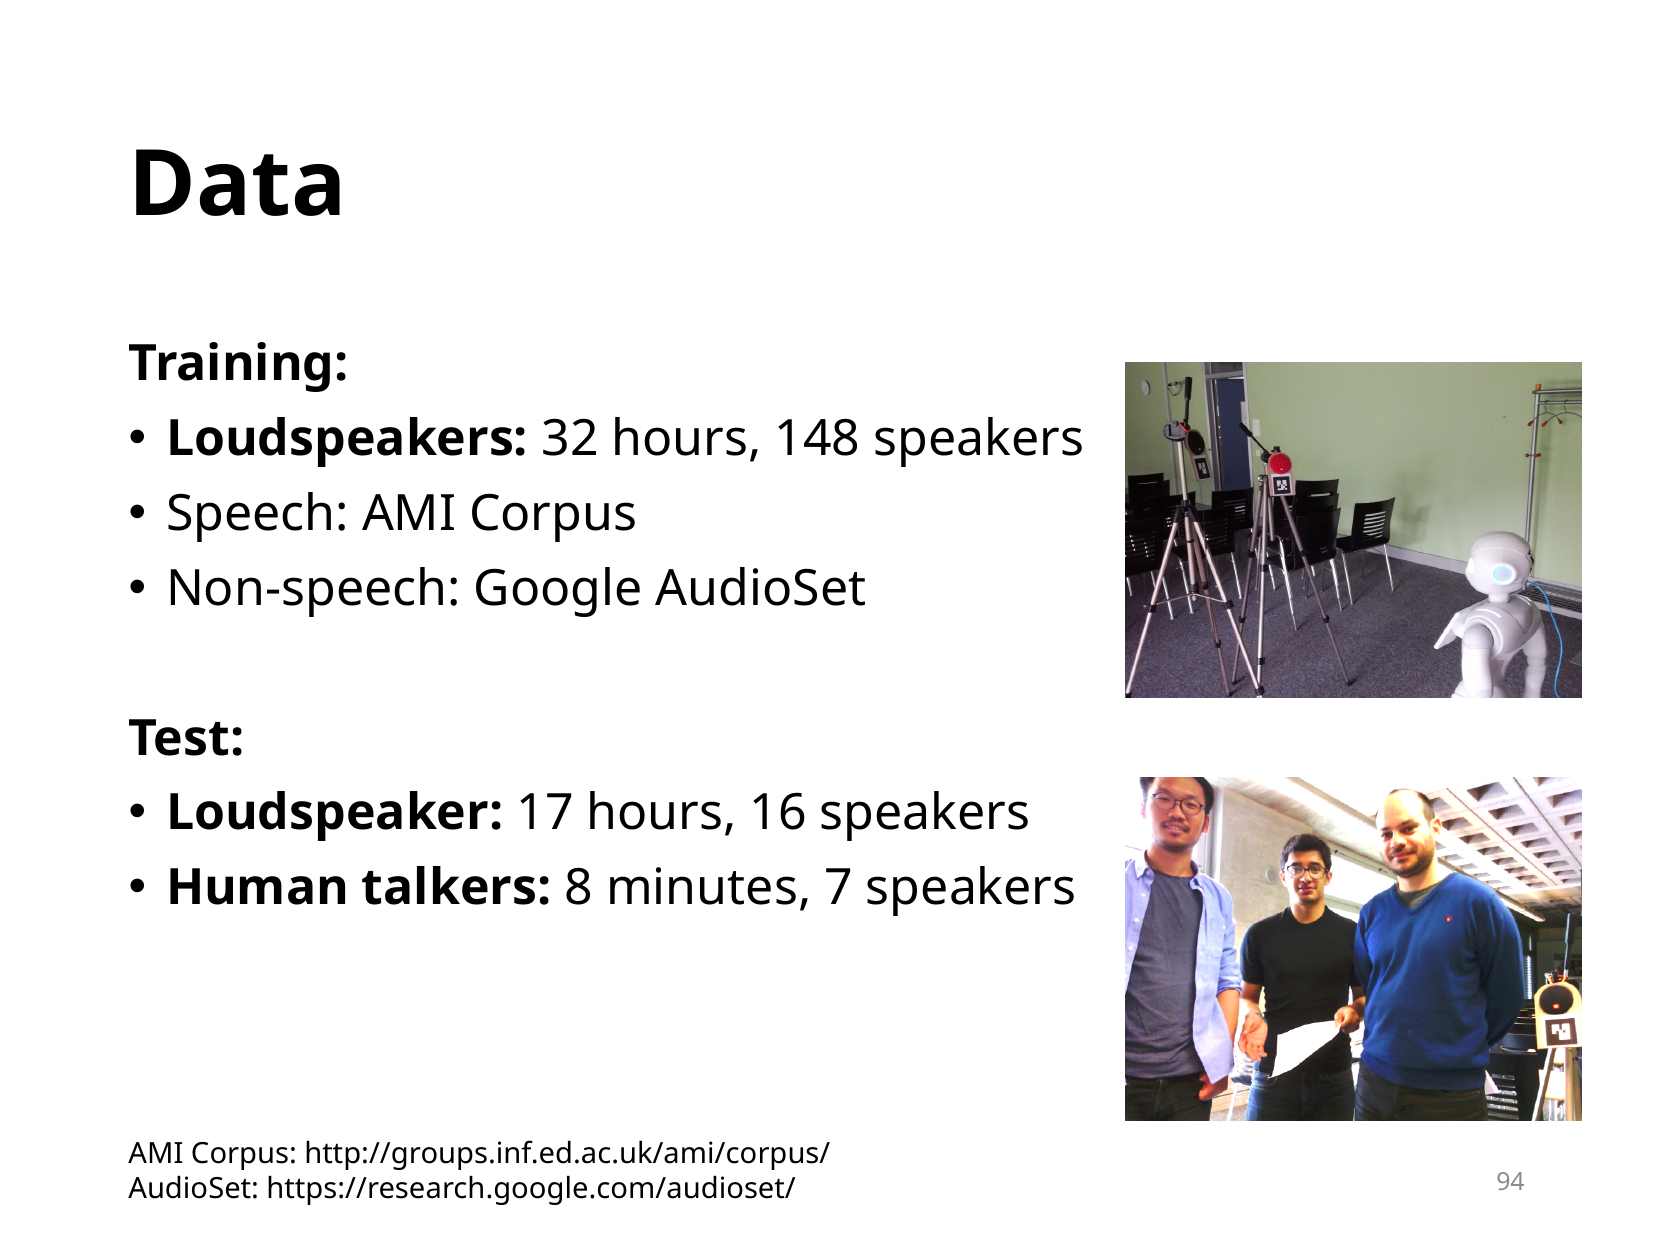

# Data
Training:
Loudspeakers: 32 hours, 148 speakers
Speech: AMI Corpus
Non-speech: Google AudioSet
Test:
Loudspeaker: 17 hours, 16 speakers
Human talkers: 8 minutes, 7 speakers
AMI Corpus: http://groups.inf.ed.ac.uk/ami/corpus/
AudioSet: https://research.google.com/audioset/